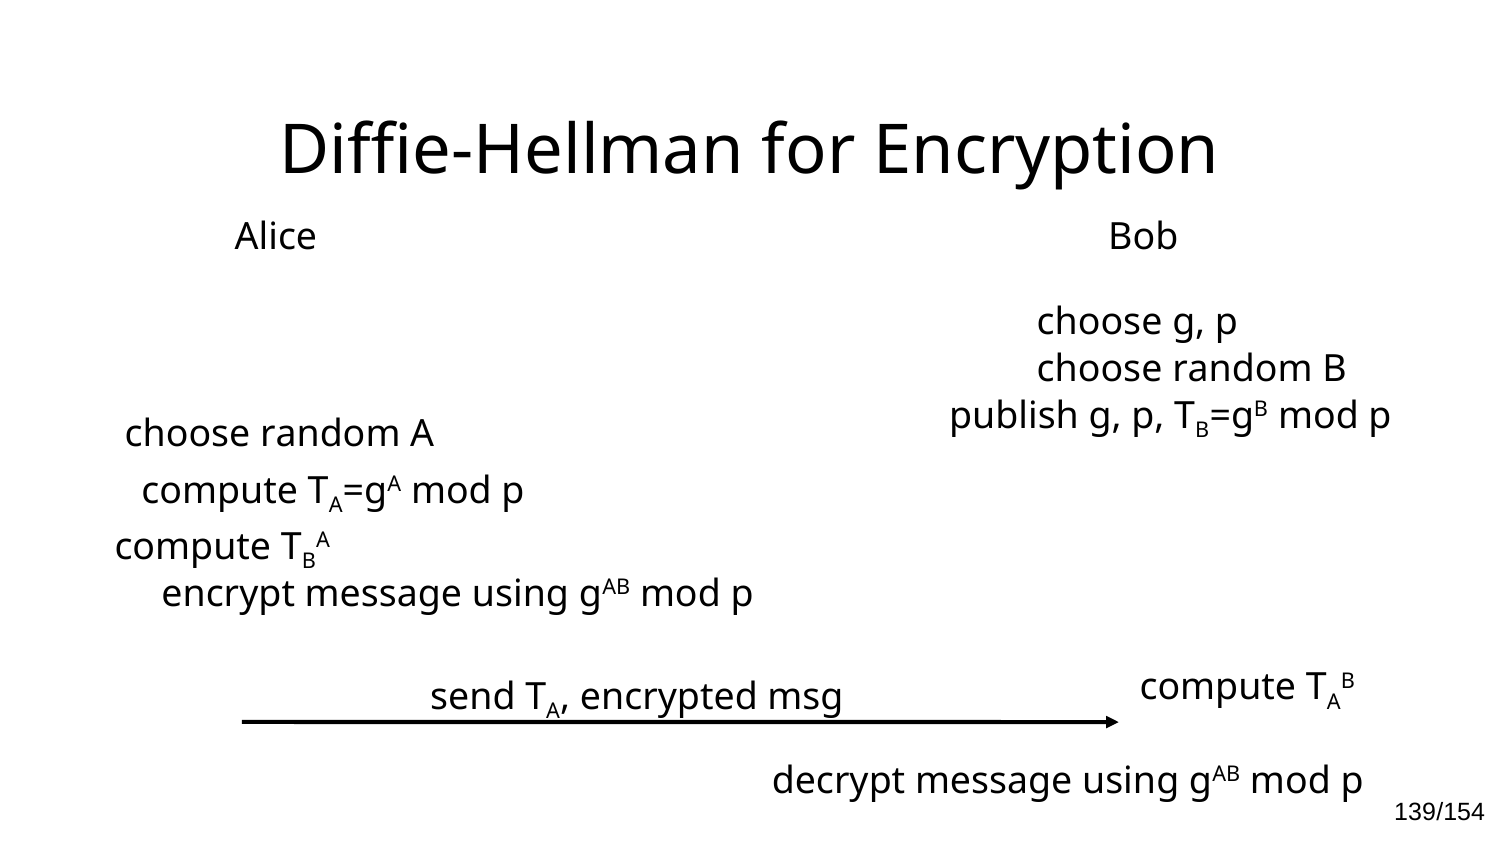

# Diffie-Hellman for Encryption
Alice
Bob
choose g, p
choose random B
publish g, p, TB=gB mod p
choose random A
compute TA=gA mod p
compute TBA
encrypt message using gAB mod p
compute TAB
send TA, encrypted msg
decrypt message using gAB mod p